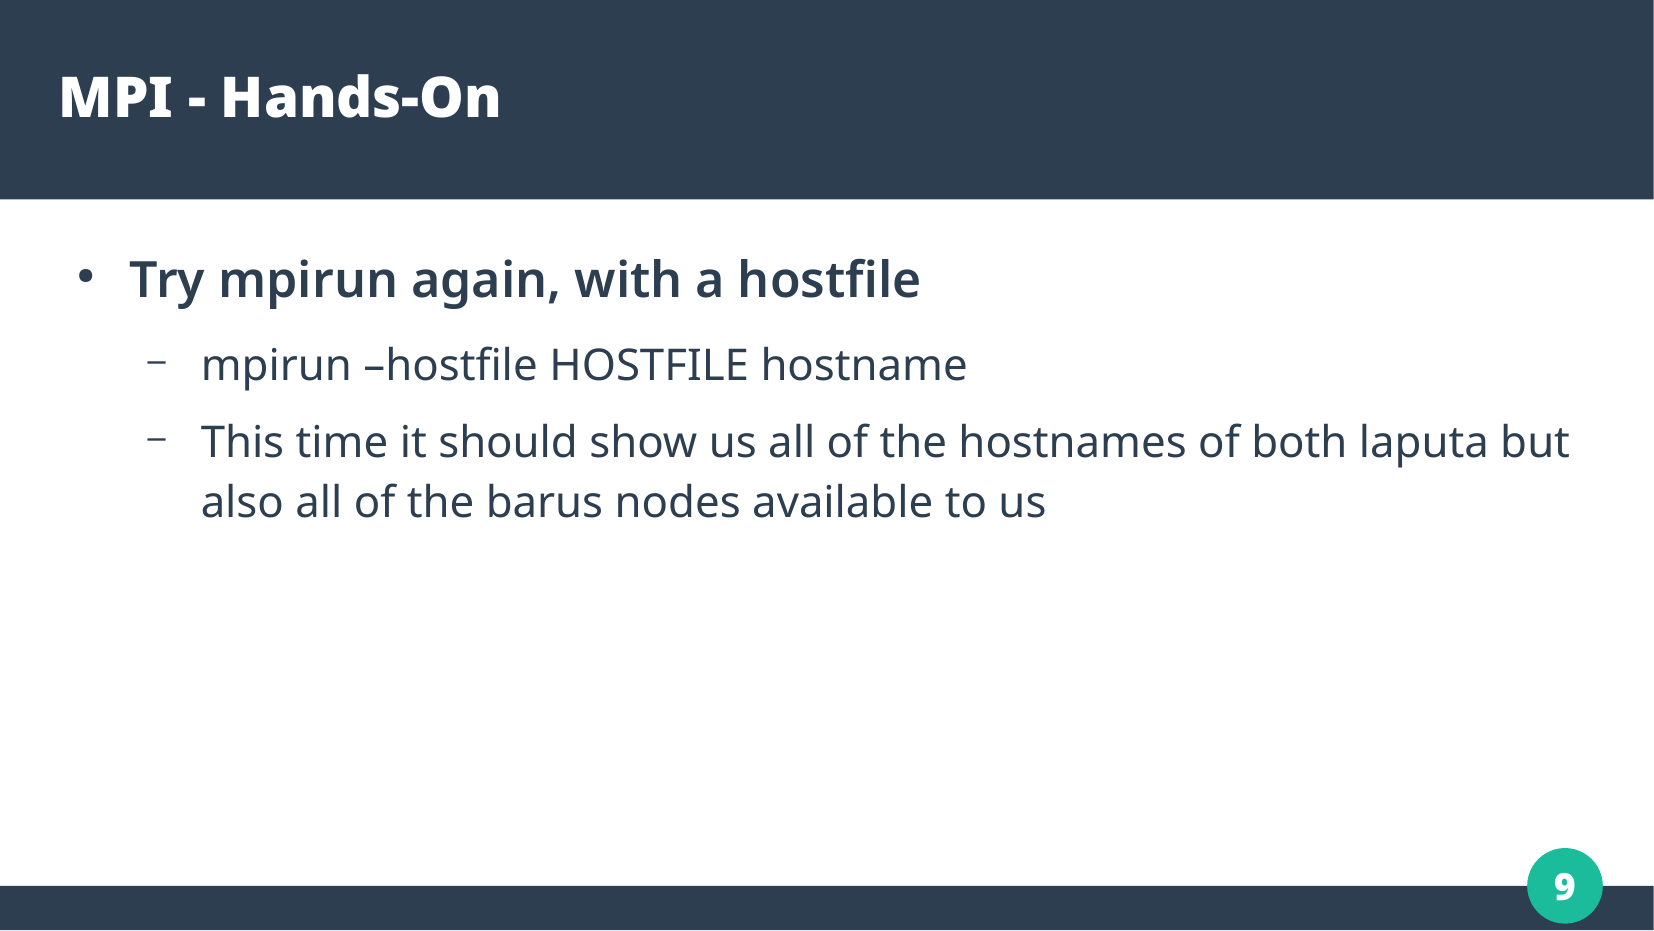

# MPI - Hands-On
Try mpirun again, with a hostfile
mpirun –hostfile HOSTFILE hostname
This time it should show us all of the hostnames of both laputa but also all of the barus nodes available to us